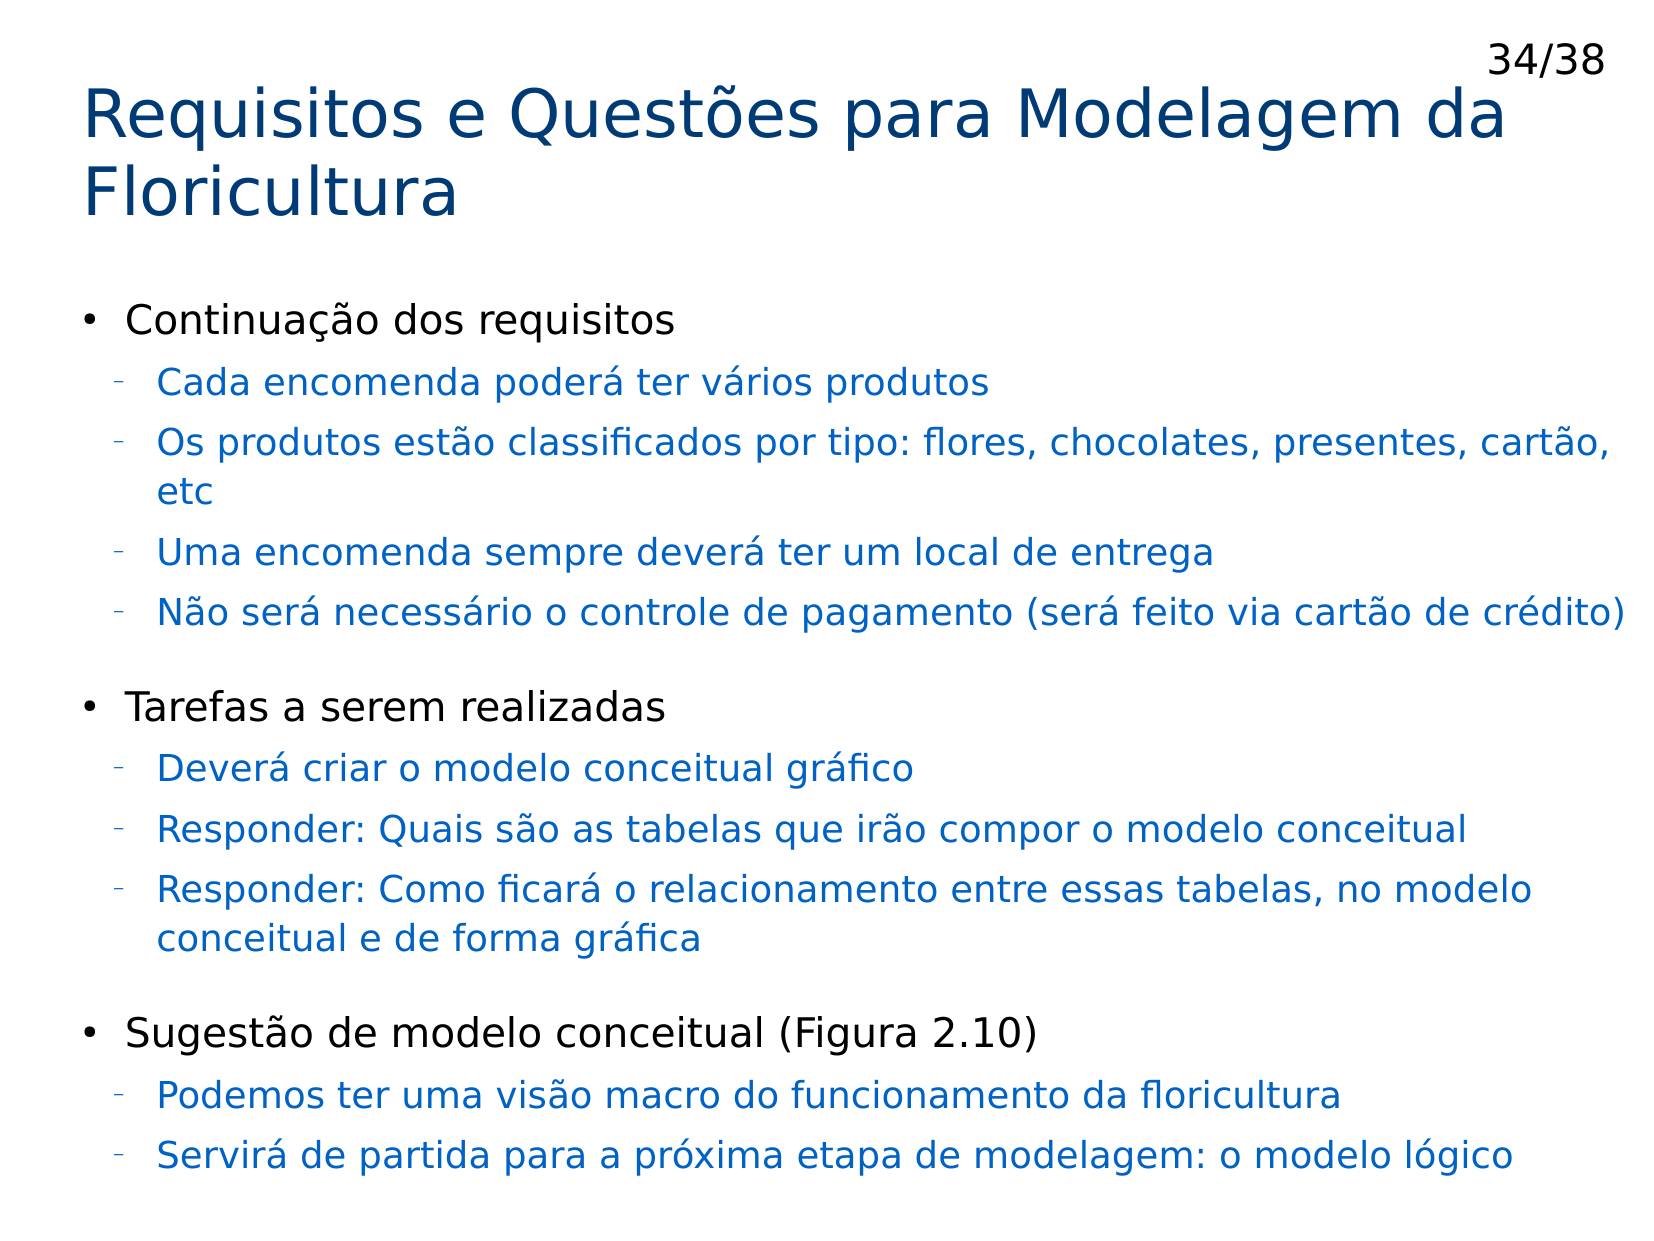

34
# Requisitos e Questões para Modelagem da Floricultura
Continuação dos requisitos
Cada encomenda poderá ter vários produtos
Os produtos estão classificados por tipo: flores, chocolates, presentes, cartão, etc
Uma encomenda sempre deverá ter um local de entrega
Não será necessário o controle de pagamento (será feito via cartão de crédito)
Tarefas a serem realizadas
Deverá criar o modelo conceitual gráfico
Responder: Quais são as tabelas que irão compor o modelo conceitual
Responder: Como ficará o relacionamento entre essas tabelas, no modelo conceitual e de forma gráfica
Sugestão de modelo conceitual (Figura 2.10)
Podemos ter uma visão macro do funcionamento da floricultura
Servirá de partida para a próxima etapa de modelagem: o modelo lógico